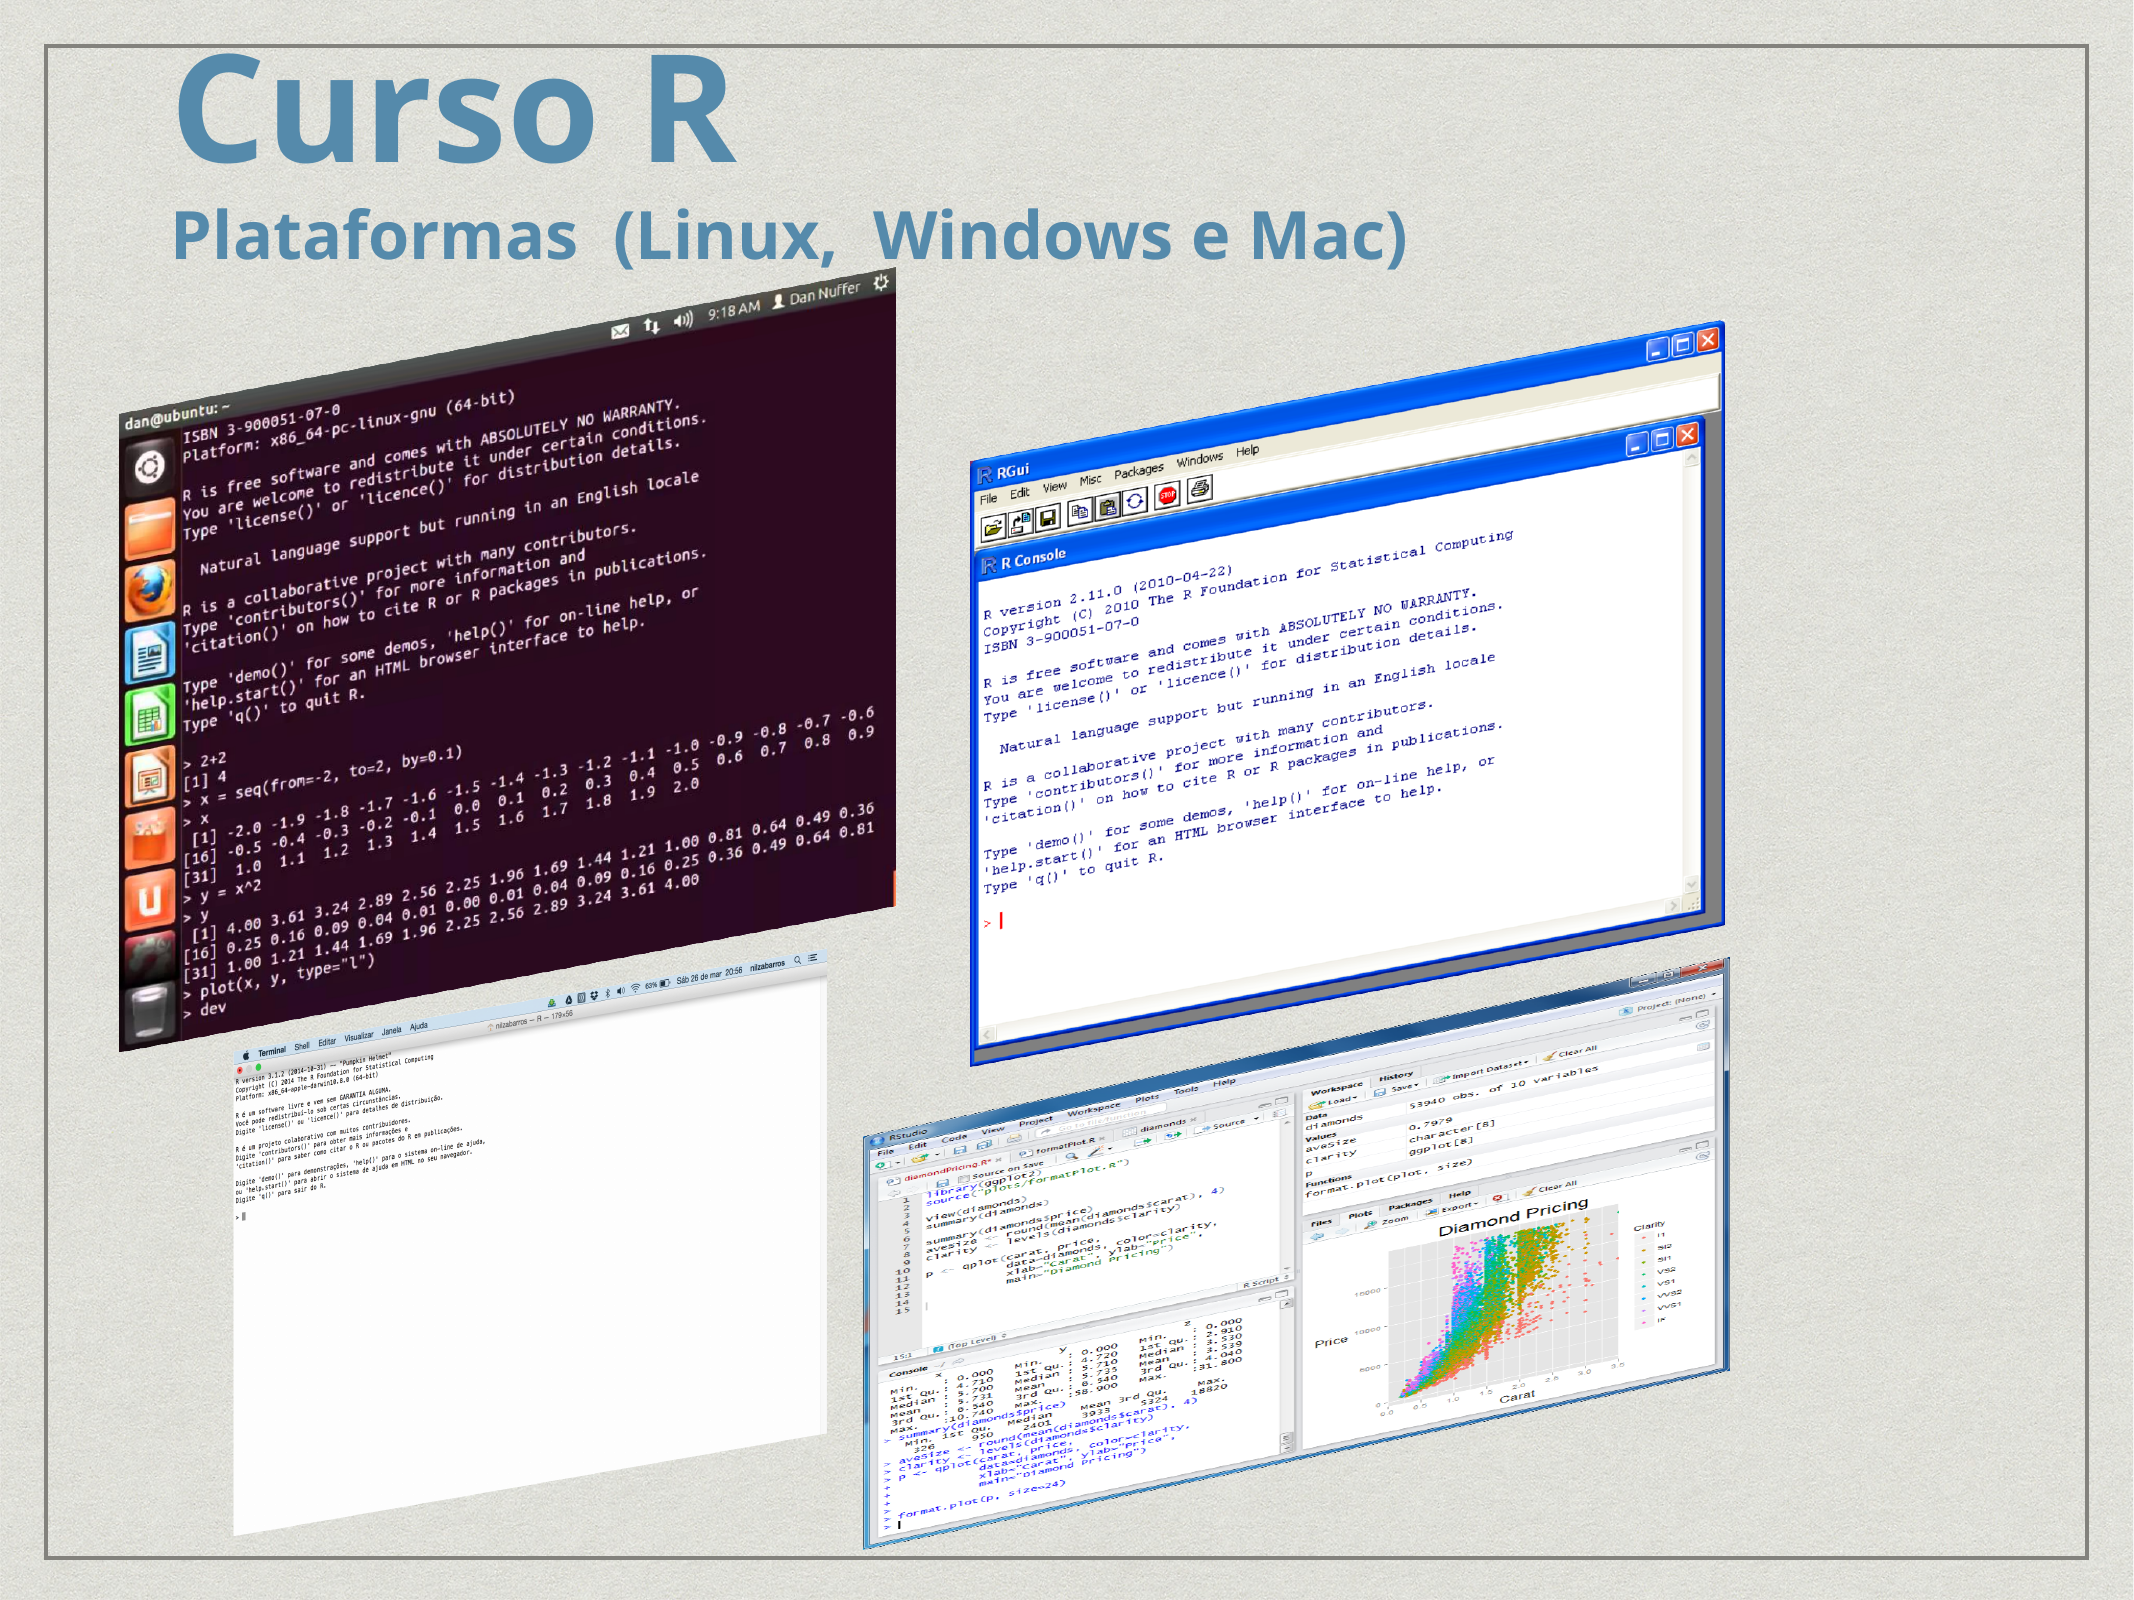

# Curso R Plataformas (Linux, Windows e Mac)